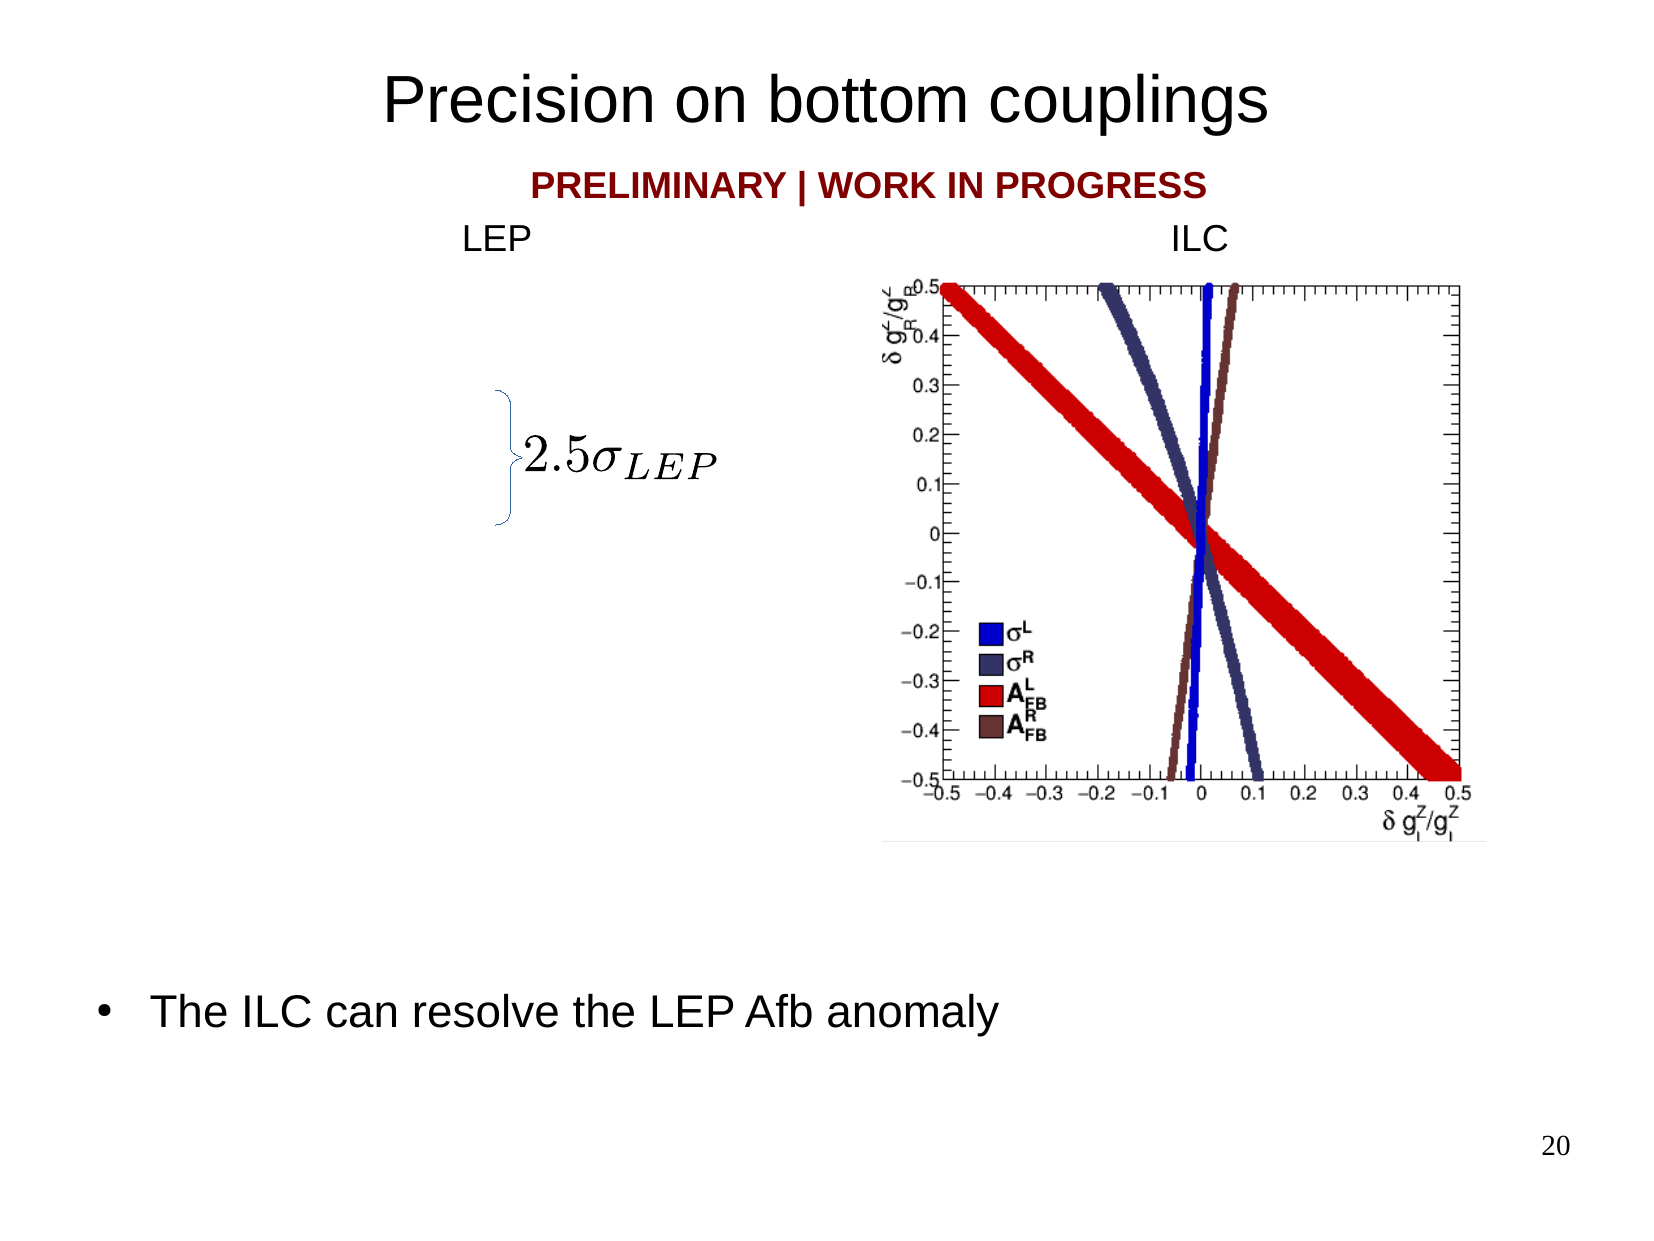

# Precision on bottom couplings
PRELIMINARY | WORK IN PROGRESS
LEP
ILC
The ILC can resolve the LEP Afb anomaly
20